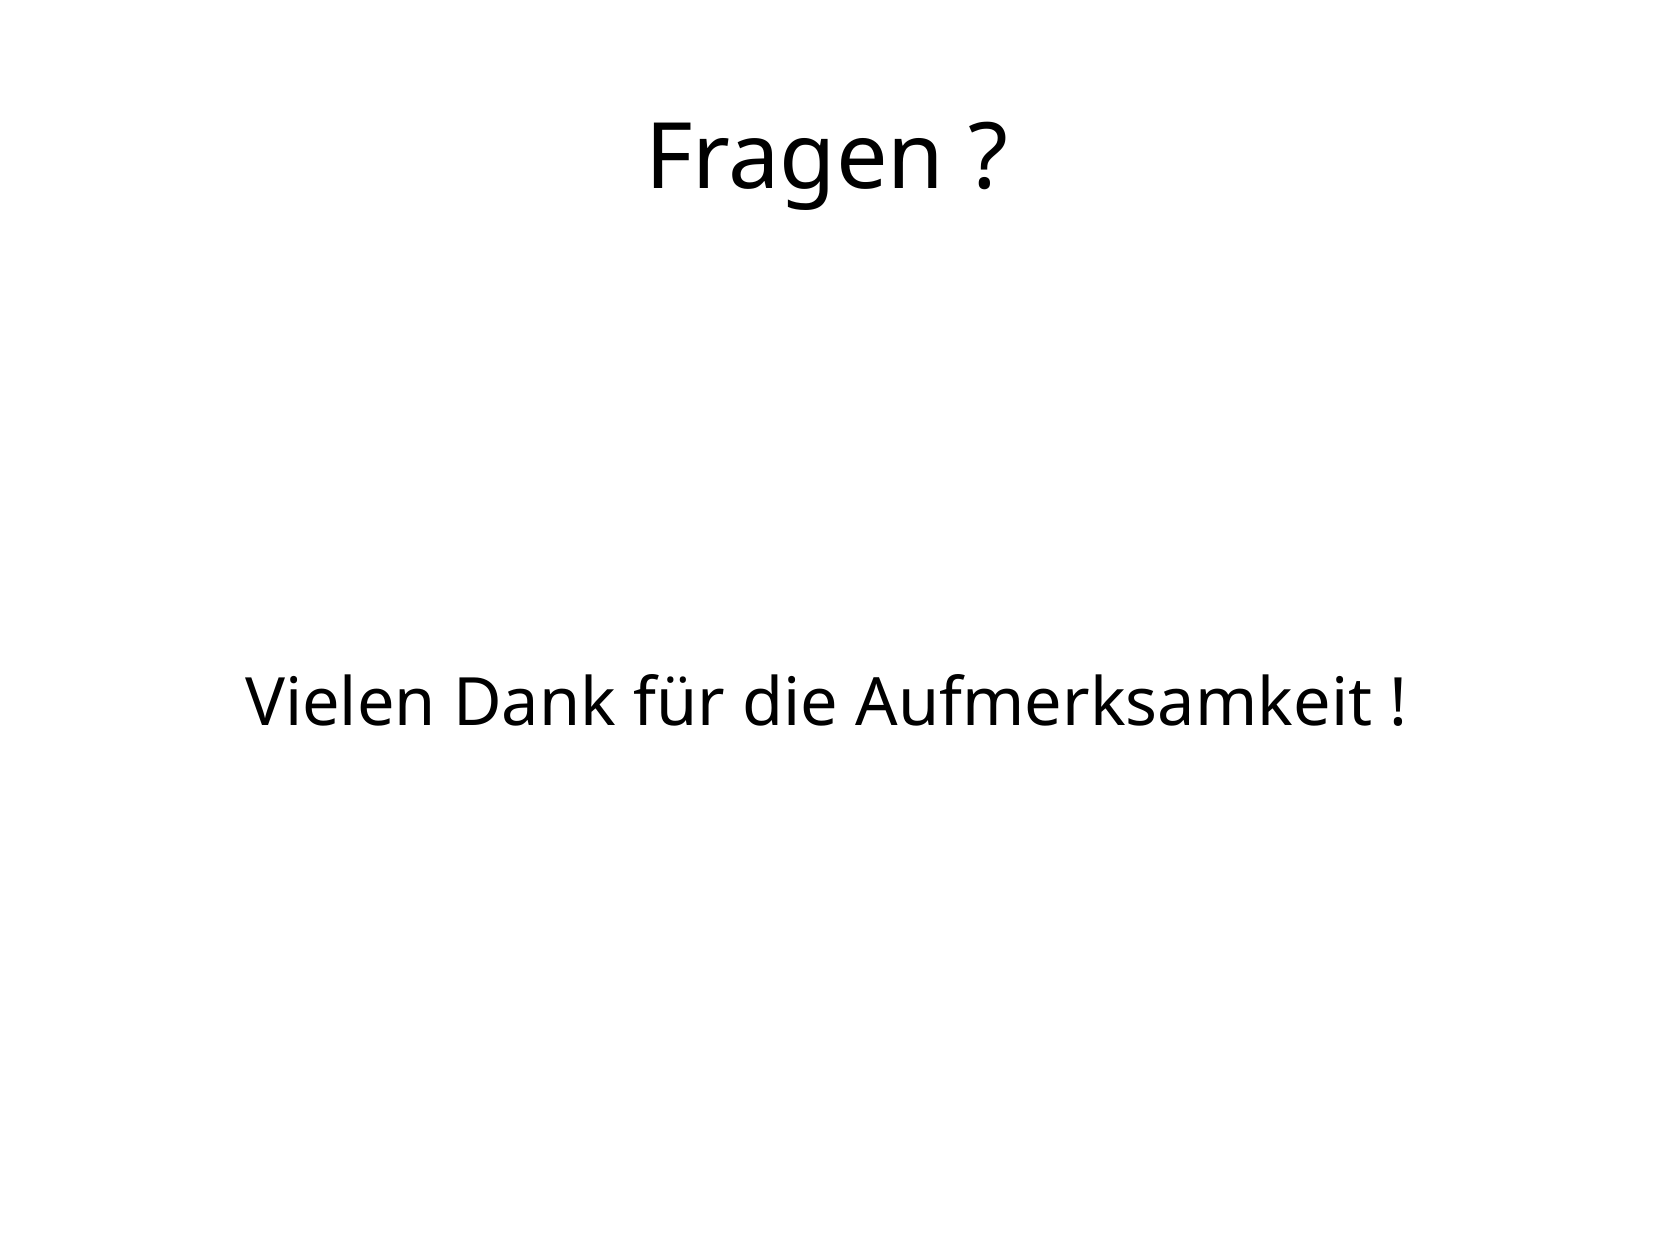

# Fragen ?
Vielen Dank für die Aufmerksamkeit !